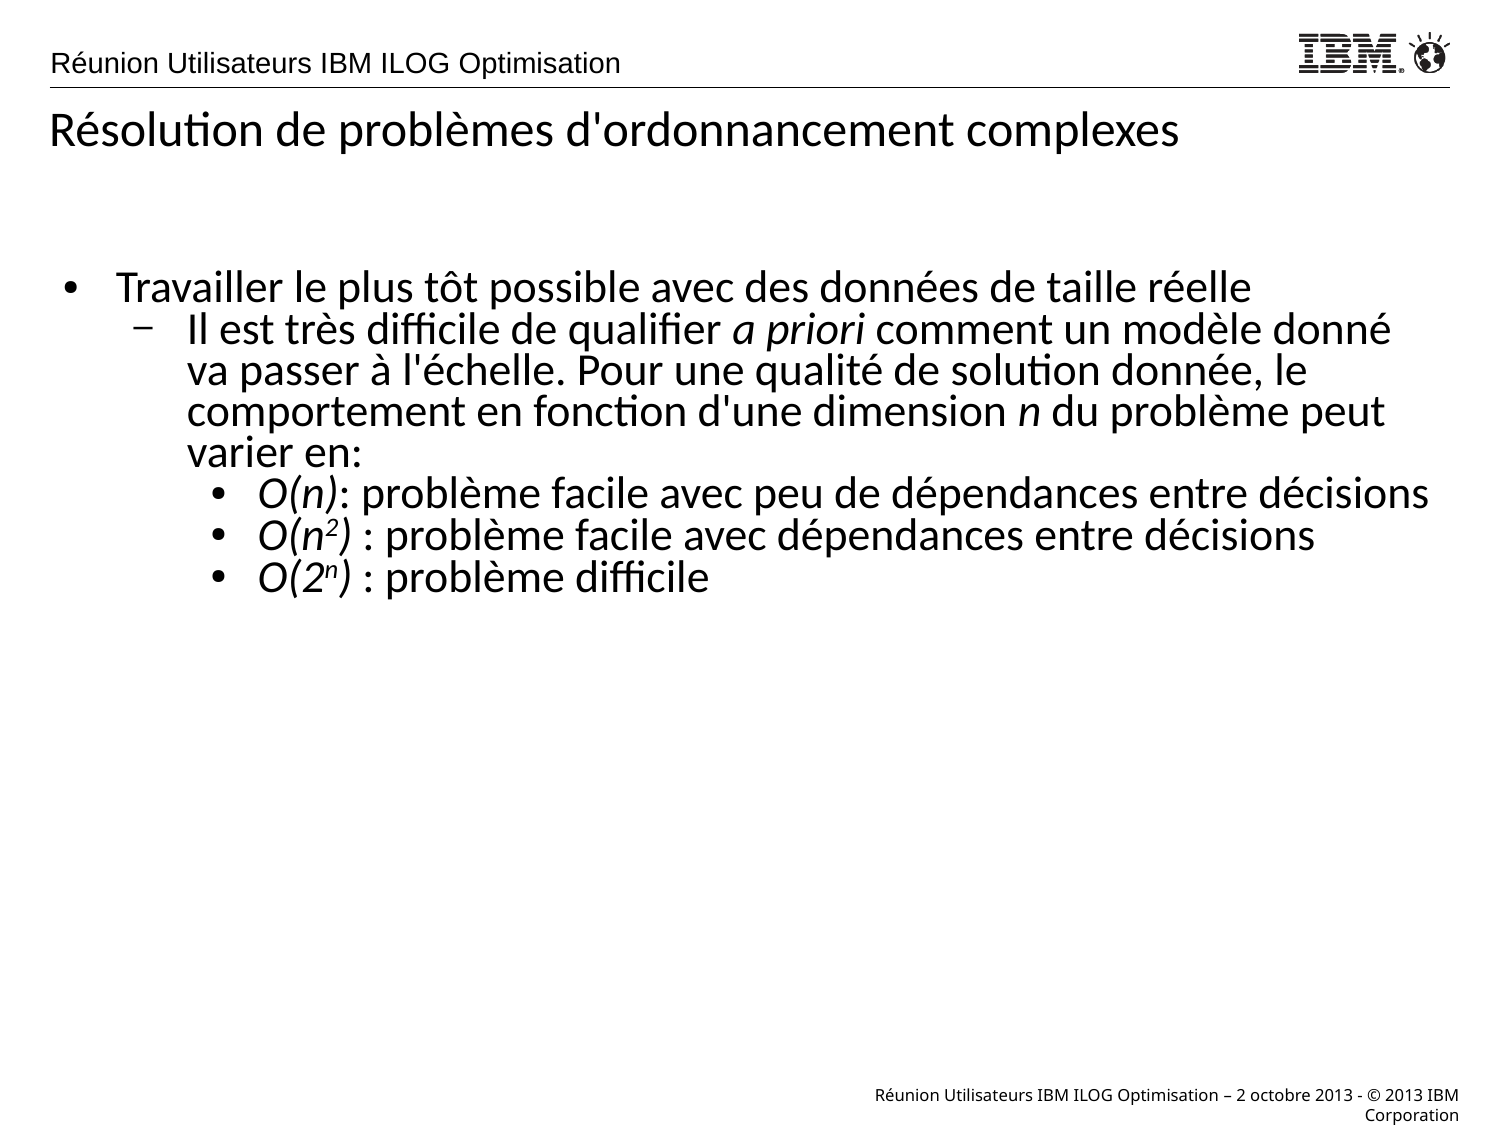

# Résolution de problèmes d'ordonnancement complexes
Travailler le plus tôt possible avec des données de taille réelle
Il est très difficile de qualifier a priori comment un modèle donné va passer à l'échelle. Pour une qualité de solution donnée, le comportement en fonction d'une dimension n du problème peut varier en:
O(n): problème facile avec peu de dépendances entre décisions
O(n2) : problème facile avec dépendances entre décisions
O(2n) : problème difficile